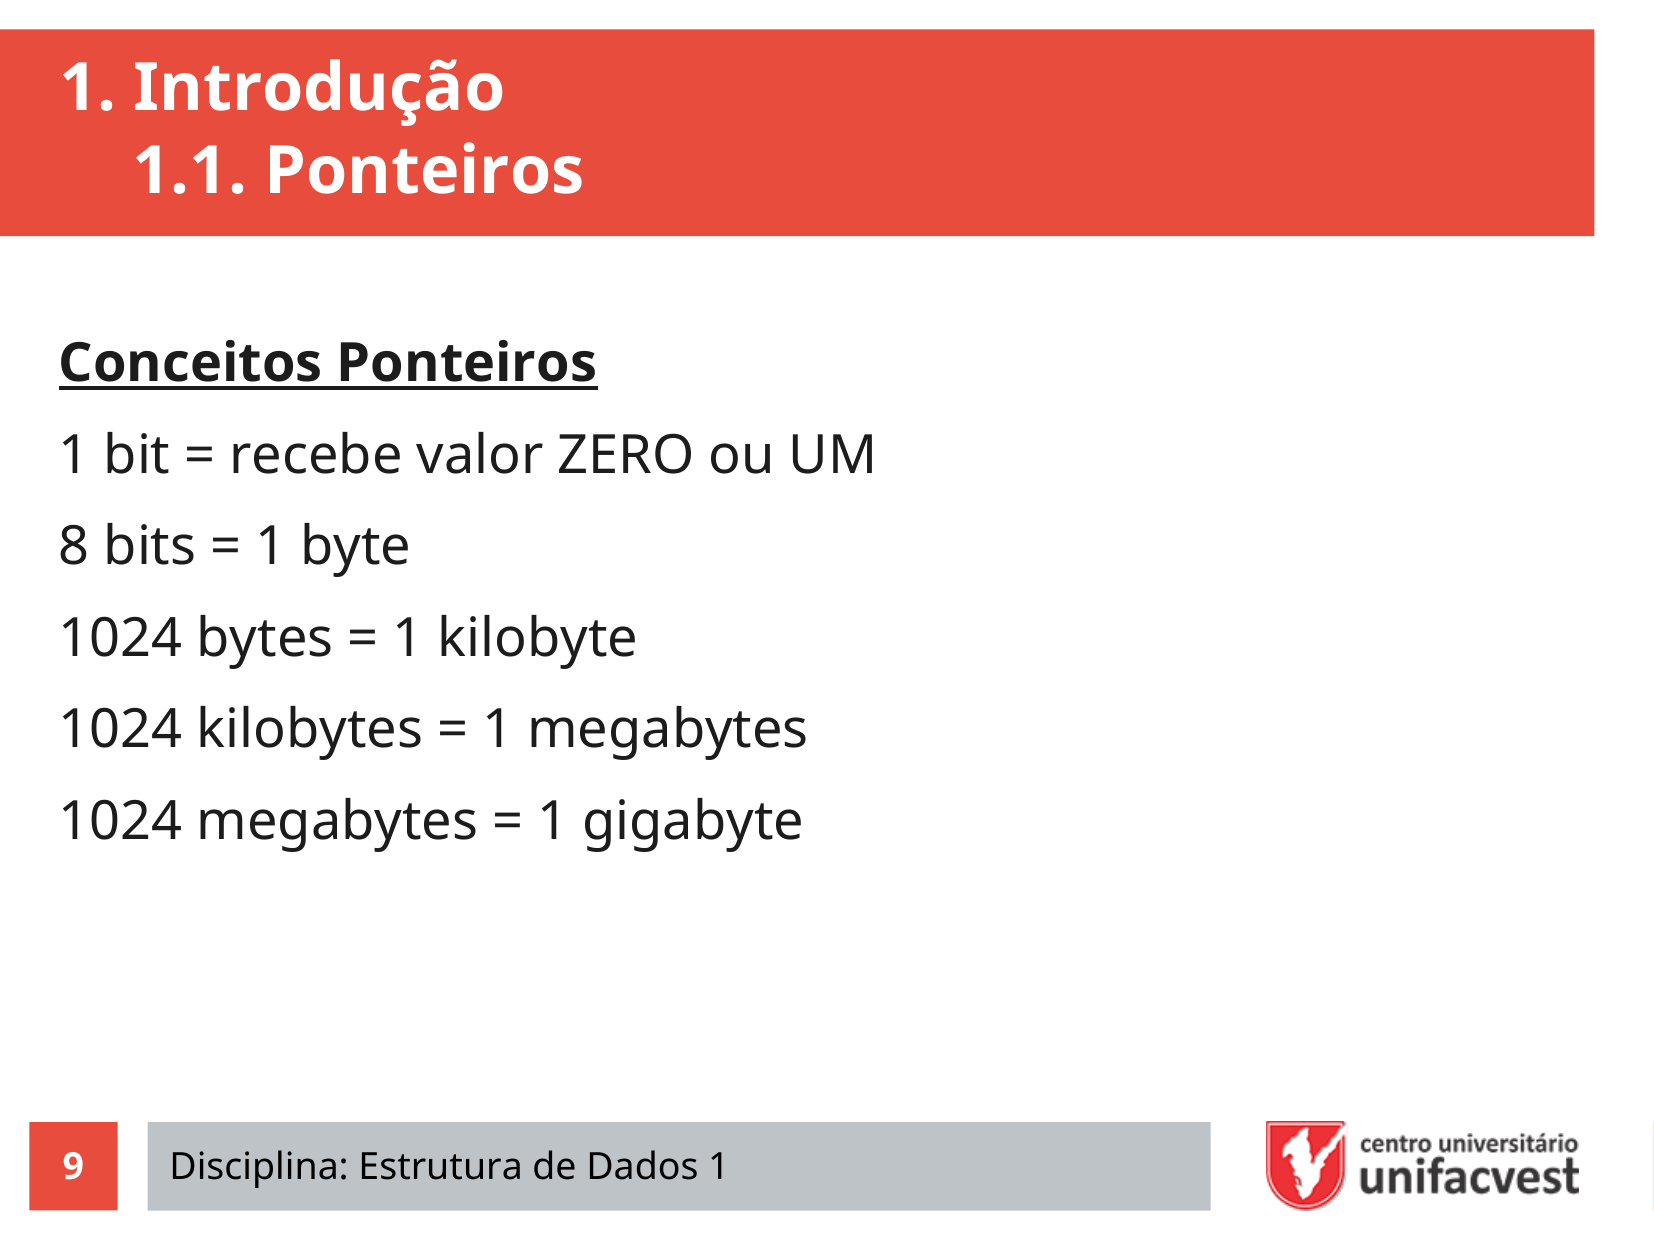

# 1. Introdução 1.1. Ponteiros
Conceitos Ponteiros
1 bit = recebe valor ZERO ou UM
8 bits = 1 byte
1024 bytes = 1 kilobyte
1024 kilobytes = 1 megabytes
1024 megabytes = 1 gigabyte
9
Disciplina: Estrutura de Dados 1